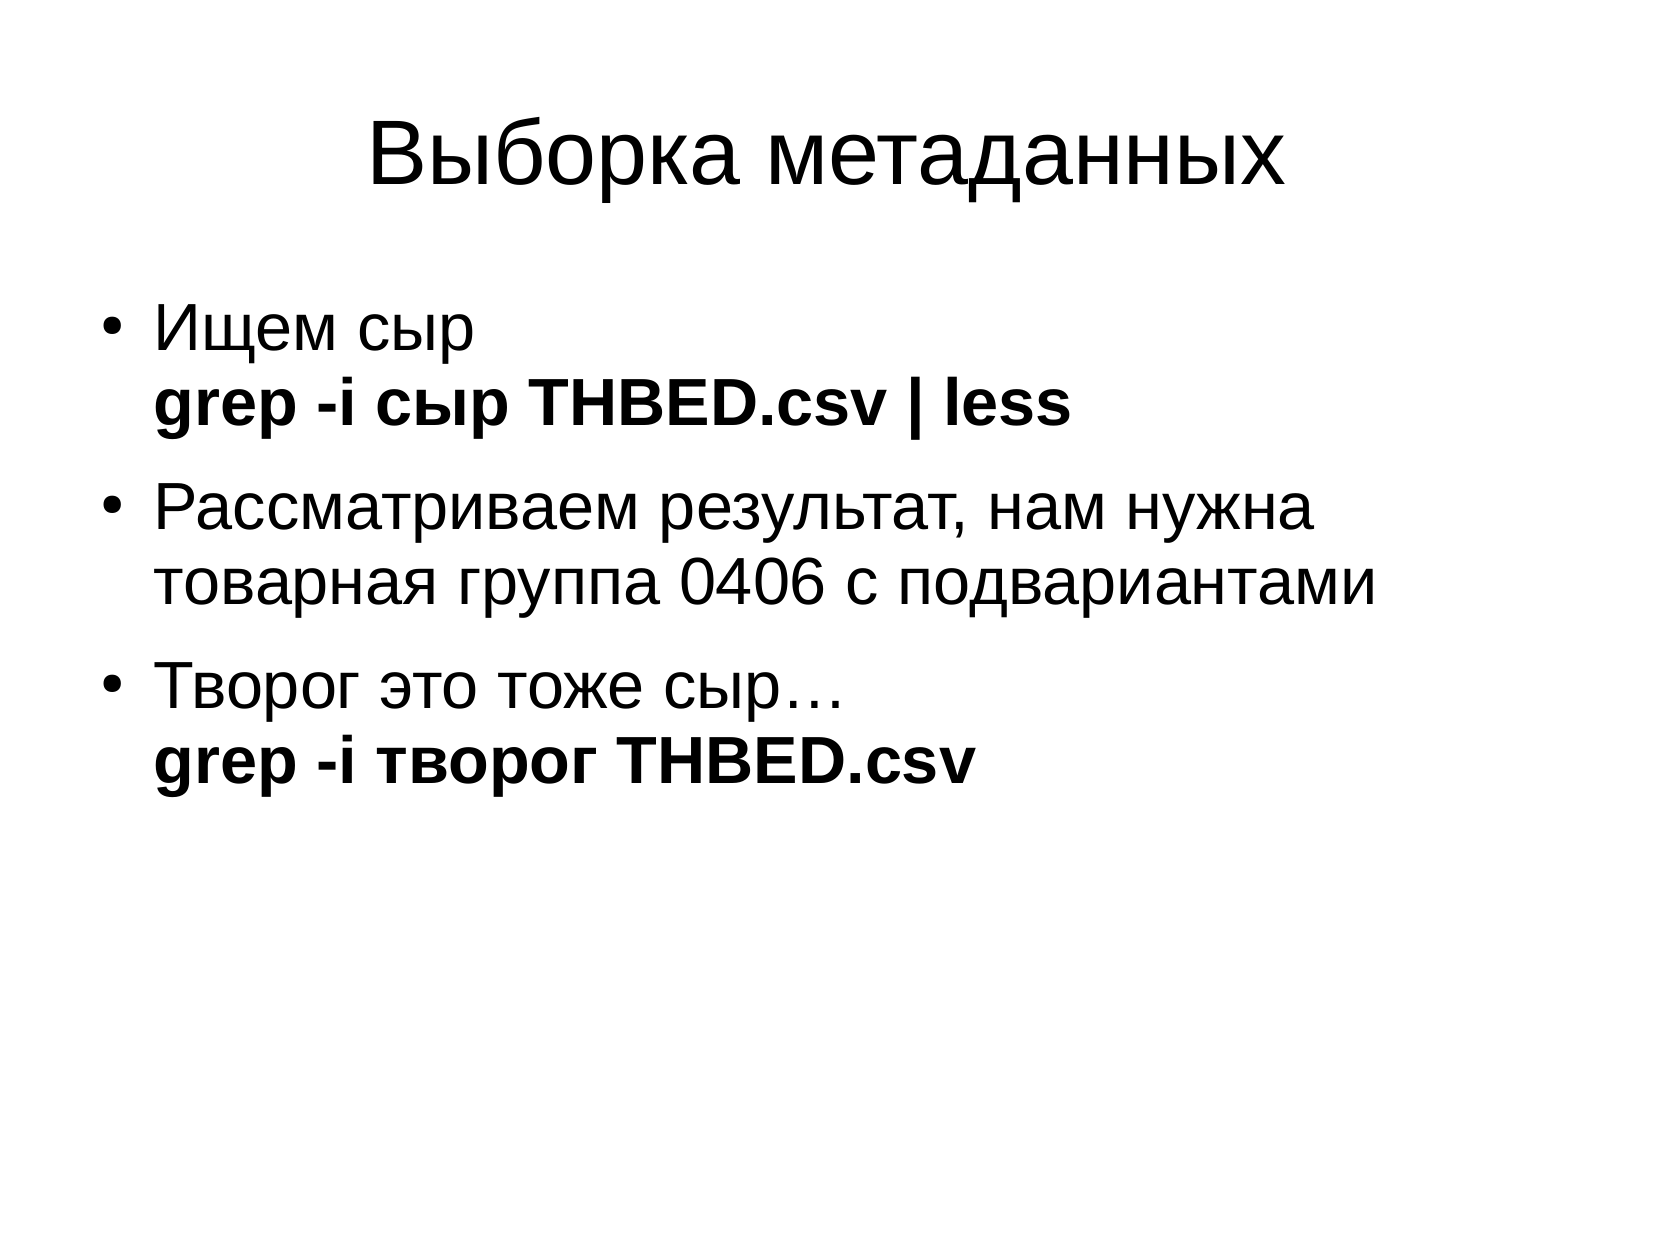

# Выборка метаданных
Ищем сыр
grep -i сыр THBED.csv | less
Рассматриваем результат, нам нужна товарная группа 0406 с подвариантами
Творог это тоже сыр…
grep -i творог THBED.csv